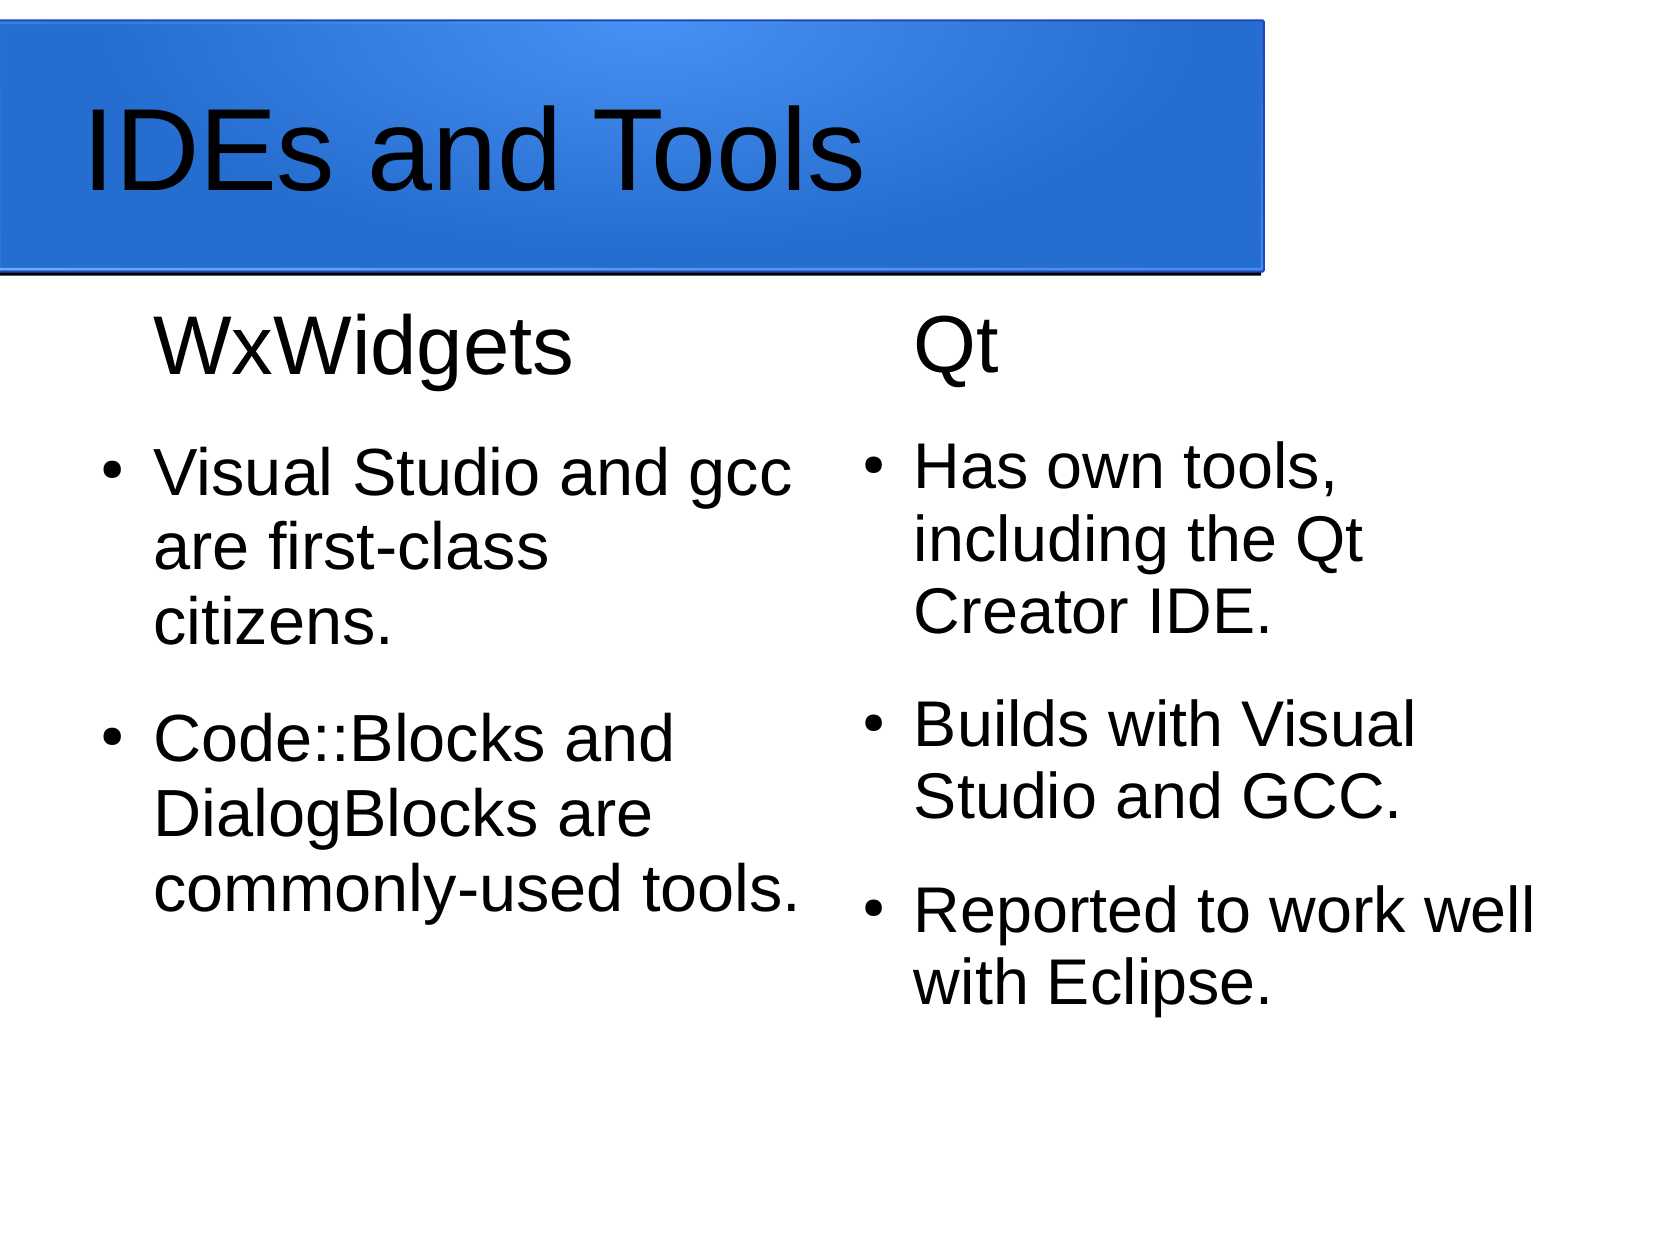

# IDEs and Tools
WxWidgets
Visual Studio and gcc are first-class citizens.
Code::Blocks and DialogBlocks are commonly-used tools.
Qt
Has own tools, including the Qt Creator IDE.
Builds with Visual Studio and GCC.
Reported to work well with Eclipse.